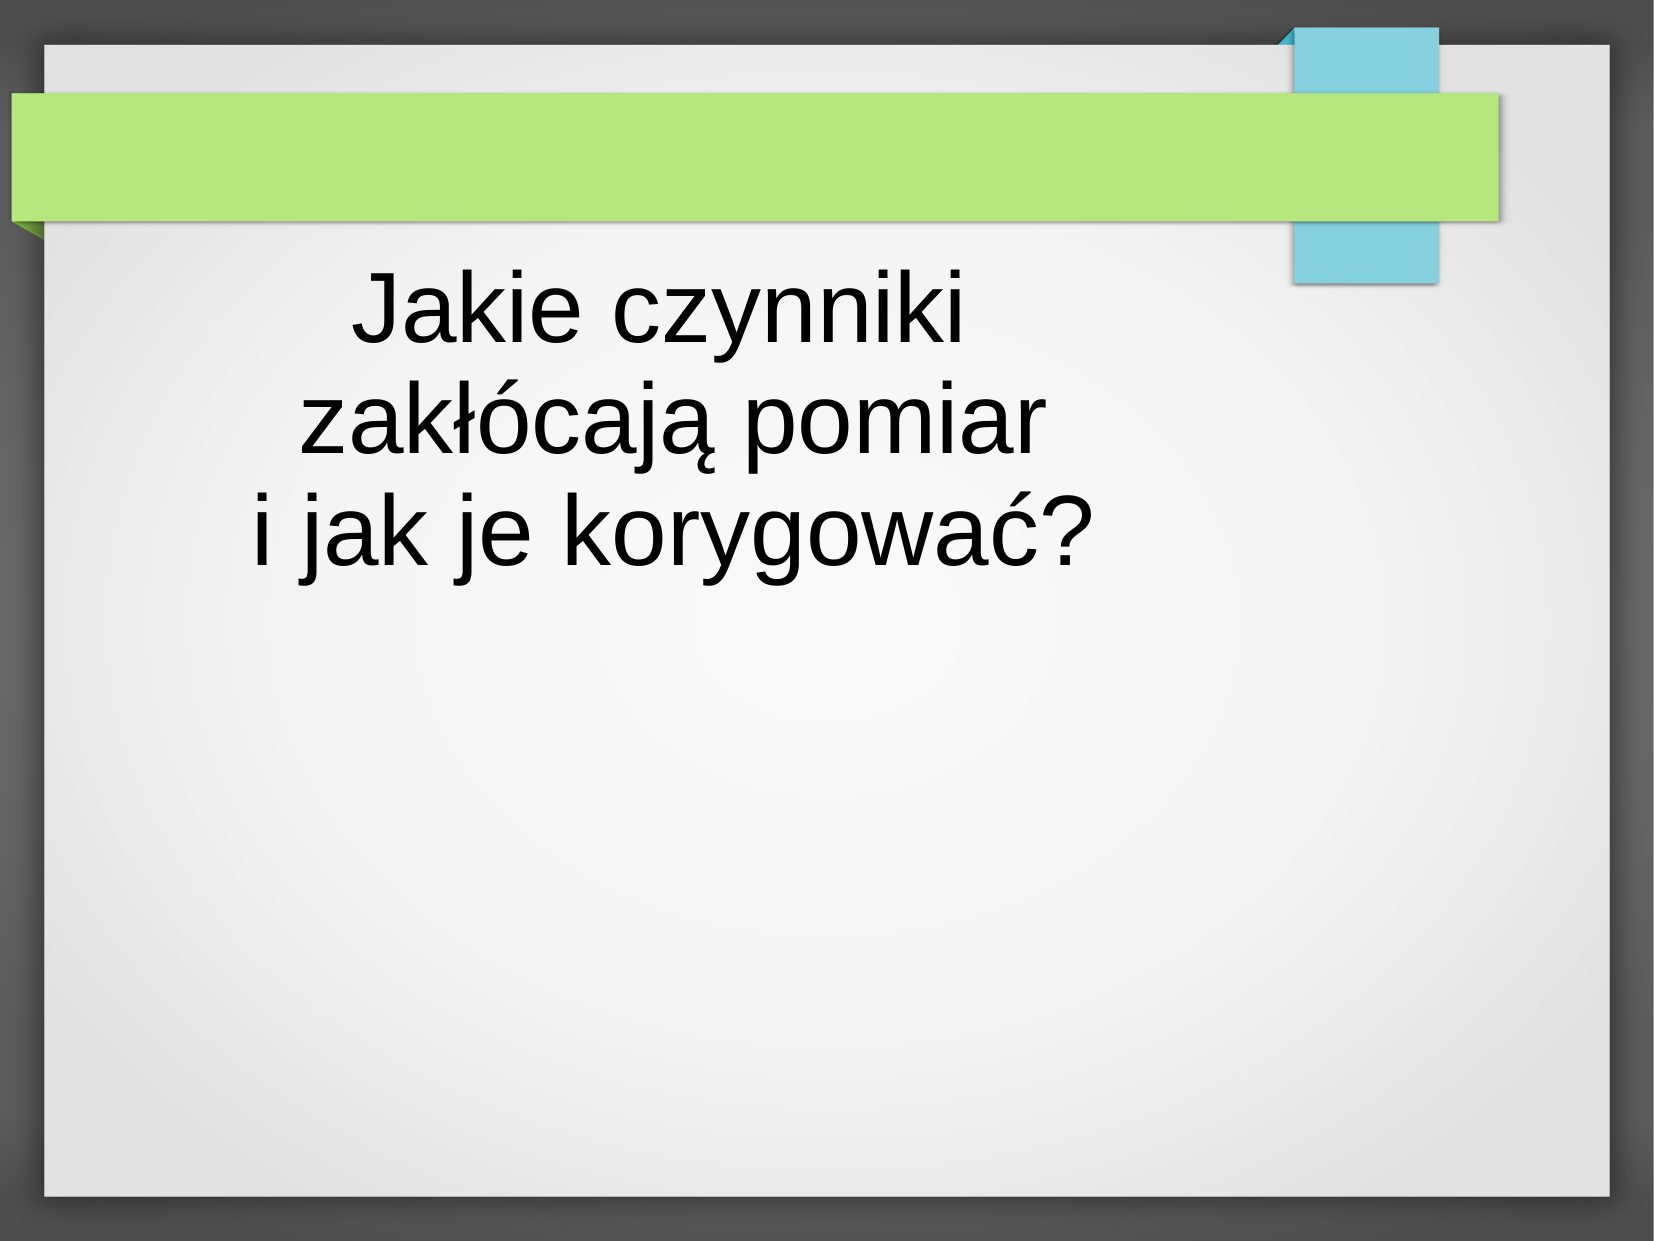

# Jakie czynniki
zakłócają pomiar
i jak je korygować?